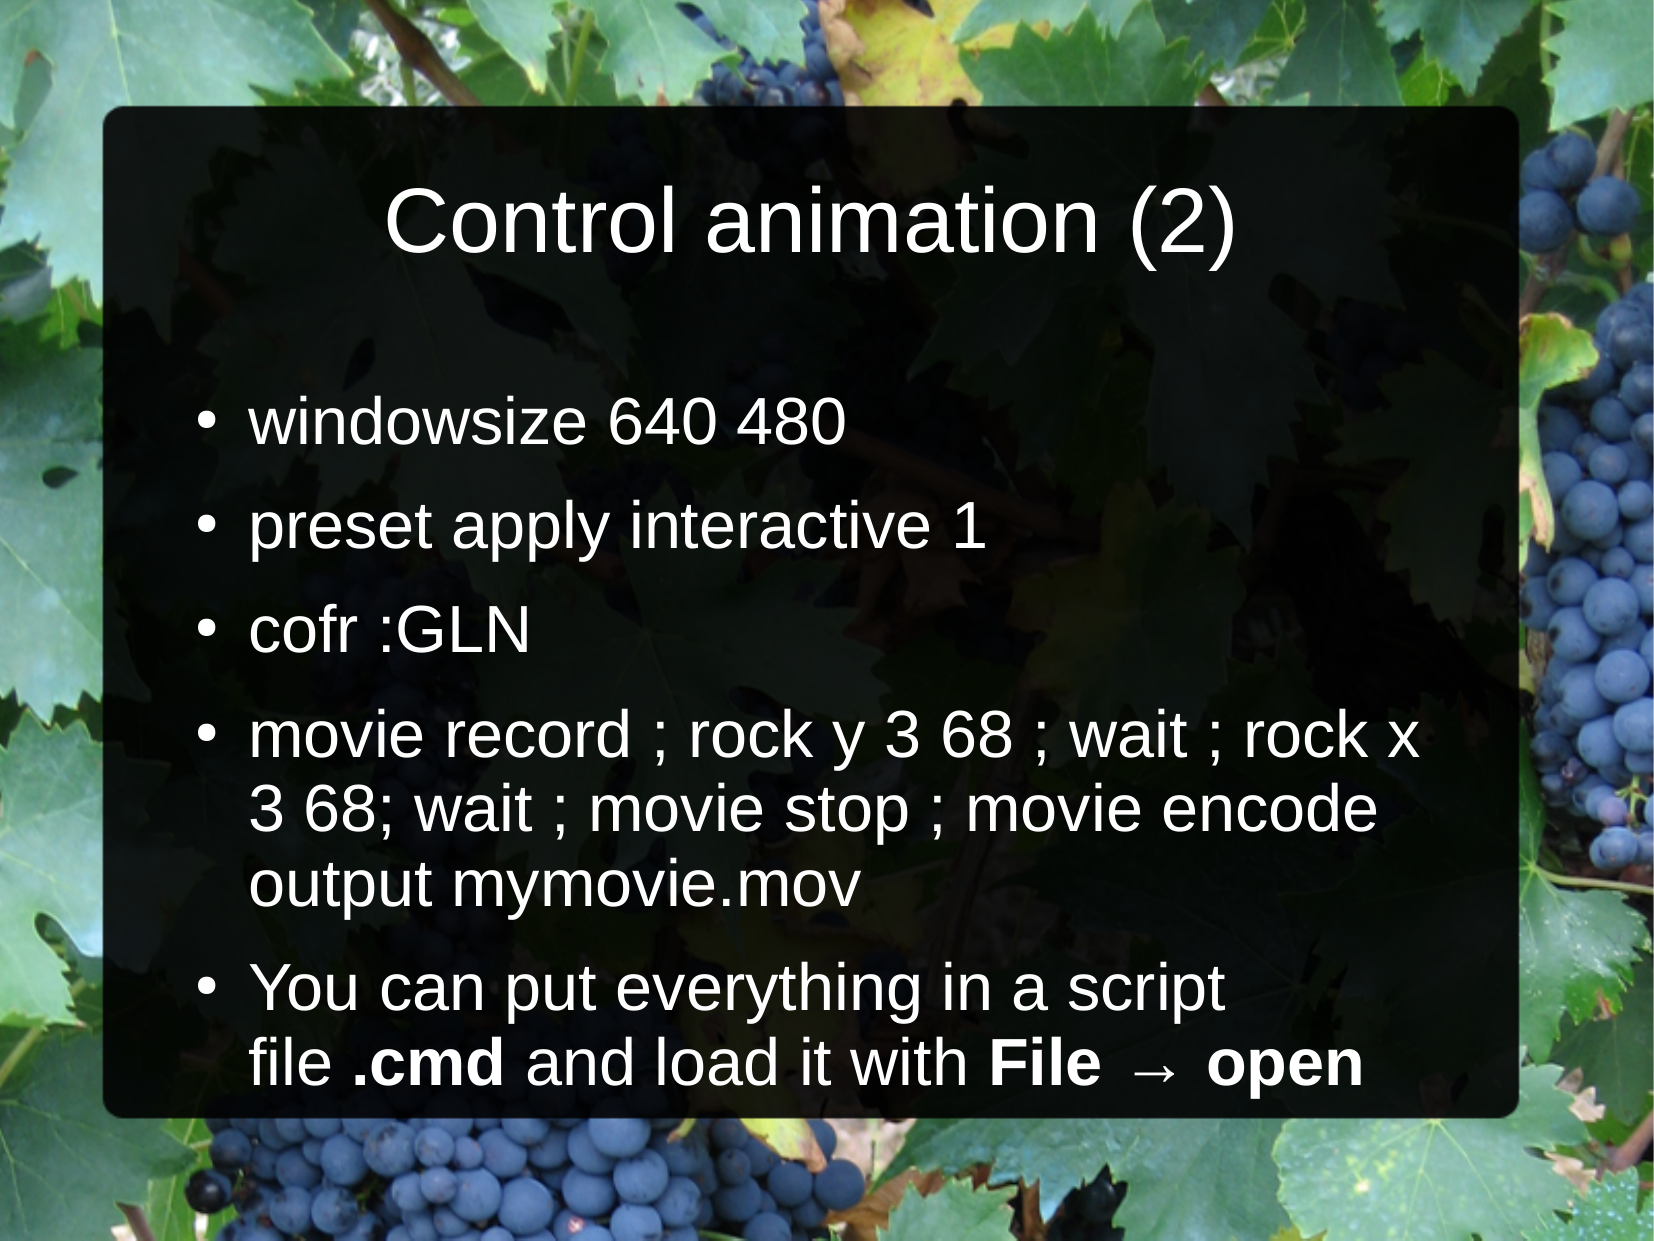

# Control animation (2)
windowsize 640 480
preset apply interactive 1
cofr :GLN
movie record ; rock y 3 68 ; wait ; rock x 3 68; wait ; movie stop ; movie encode output mymovie.mov
You can put everything in a script file .cmd and load it with File → open